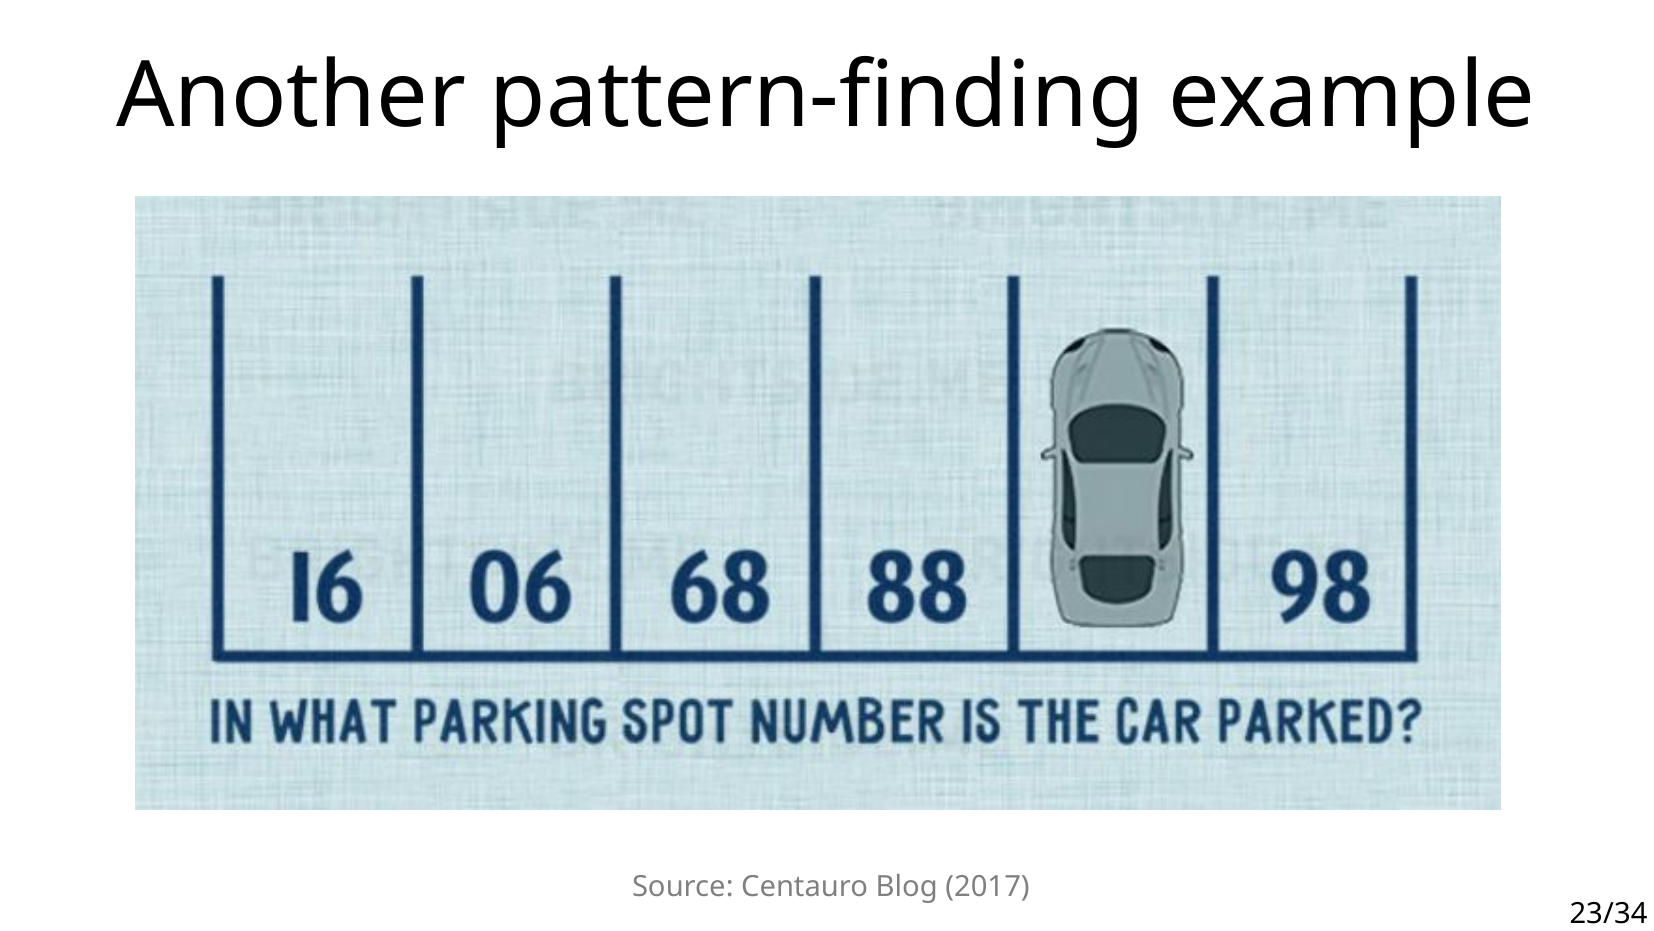

# Another pattern-finding example
Source: Centauro Blog (2017)
23